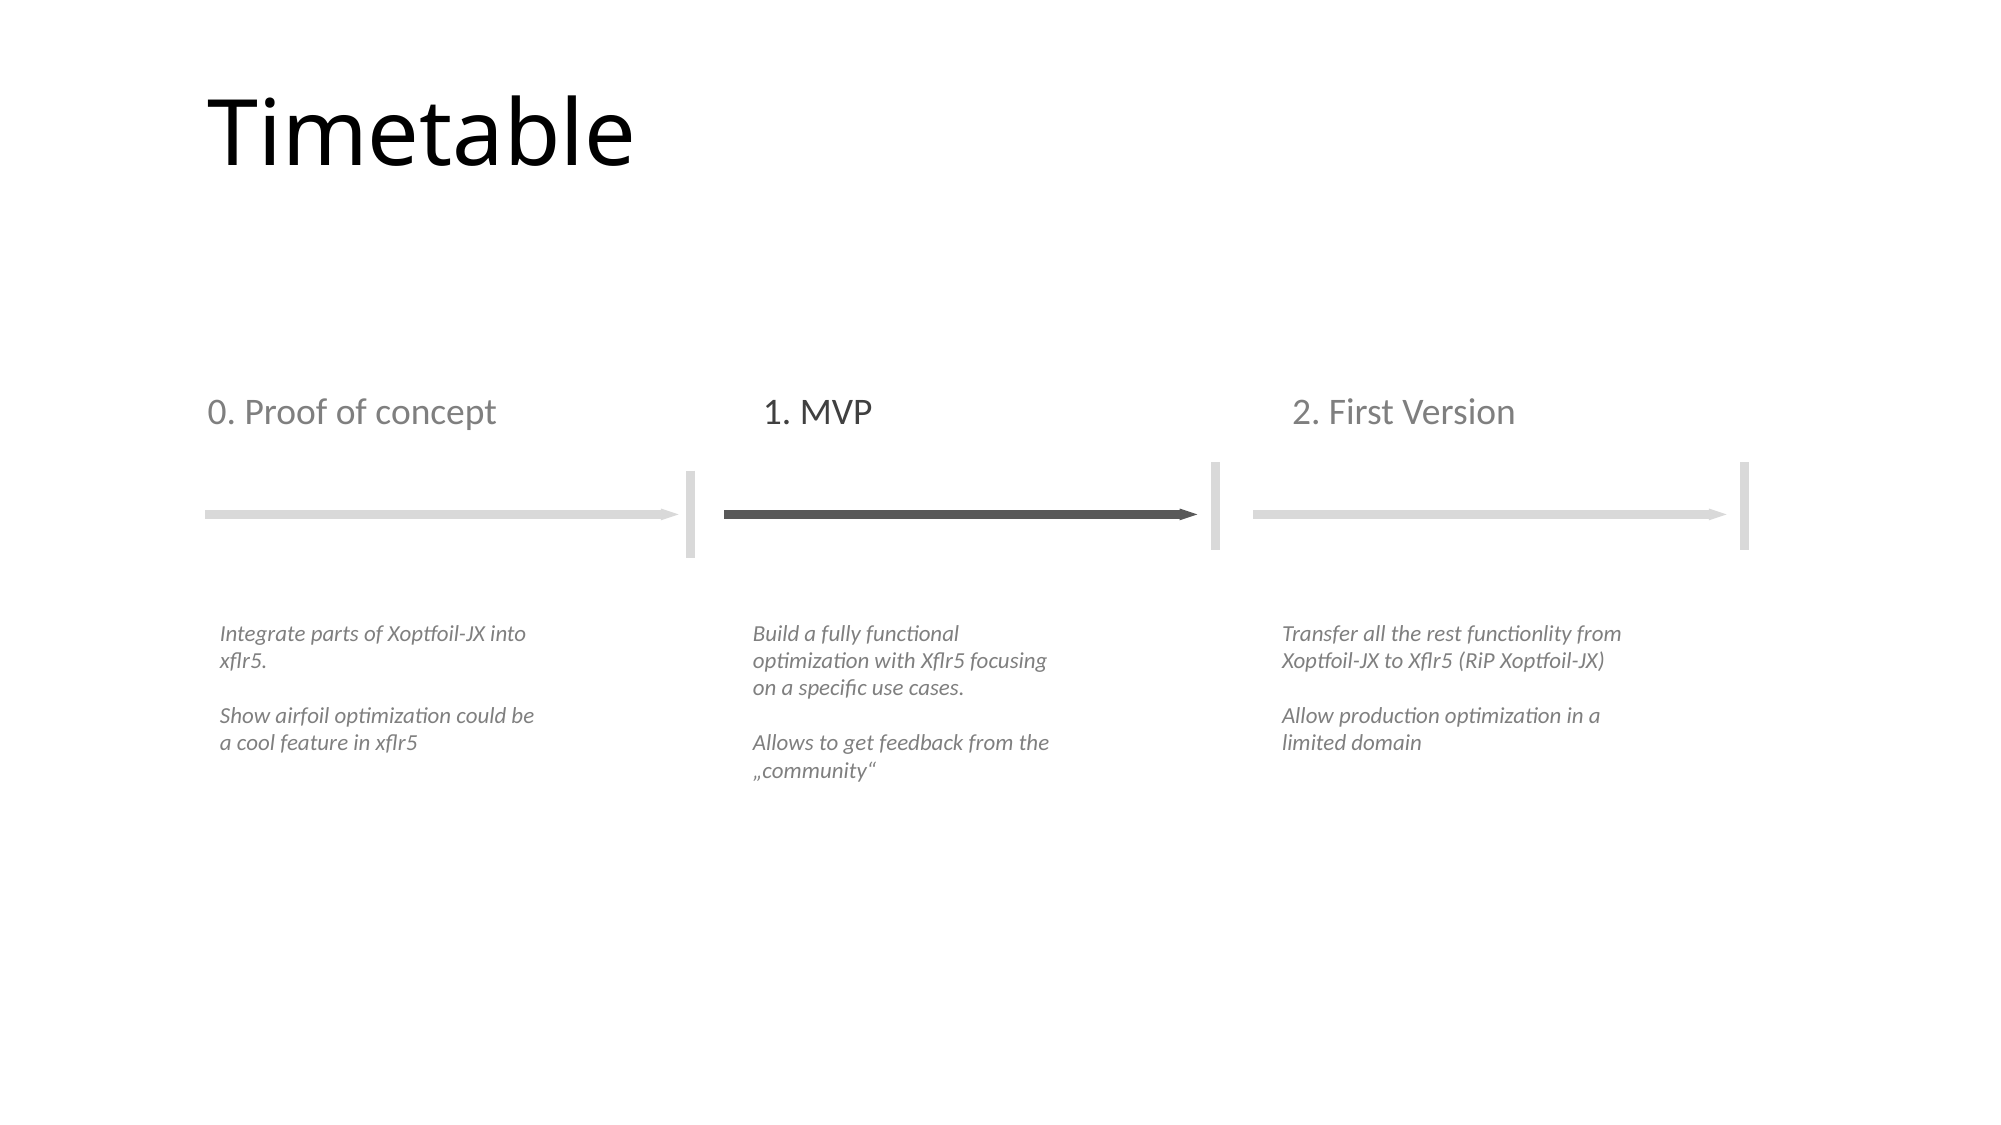

Timetable
0. Proof of concept
1. MVP
2. First Version
Integrate parts of Xoptfoil-JX into xflr5.
Show airfoil optimization could be a cool feature in xflr5
Build a fully functional optimization with Xflr5 focusing on a specific use cases.
Allows to get feedback from the „community“
Transfer all the rest functionlity from Xoptfoil-JX to Xflr5 (RiP Xoptfoil-JX)
Allow production optimization in a limited domain